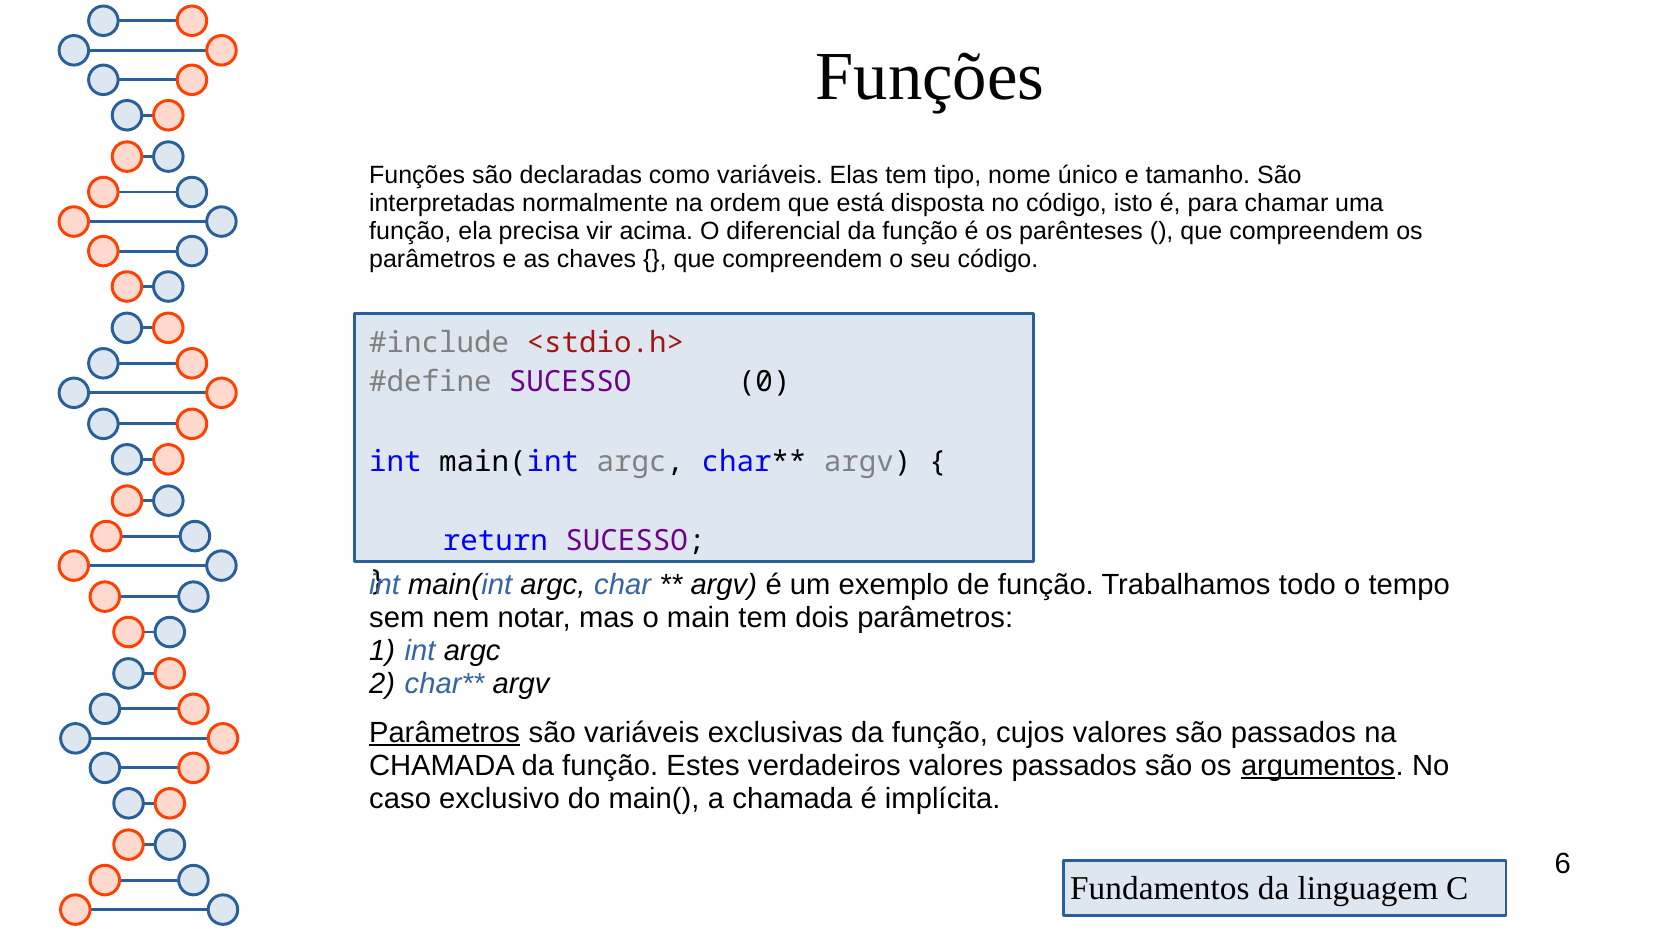

# Funções
Funções são declaradas como variáveis. Elas tem tipo, nome único e tamanho. São interpretadas normalmente na ordem que está disposta no código, isto é, para chamar uma função, ela precisa vir acima. O diferencial da função é os parênteses (), que compreendem os parâmetros e as chaves {}, que compreendem o seu código.
#include <stdio.h>
#define SUCESSO		(0)
int main(int argc, char** argv) {
	return SUCESSO;
}
int main(int argc, char ** argv) é um exemplo de função. Trabalhamos todo o tempo sem nem notar, mas o main tem dois parâmetros:
int argc
char** argv
Parâmetros são variáveis exclusivas da função, cujos valores são passados na CHAMADA da função. Estes verdadeiros valores passados são os argumentos. No caso exclusivo do main(), a chamada é implícita.
6
Fundamentos da linguagem C